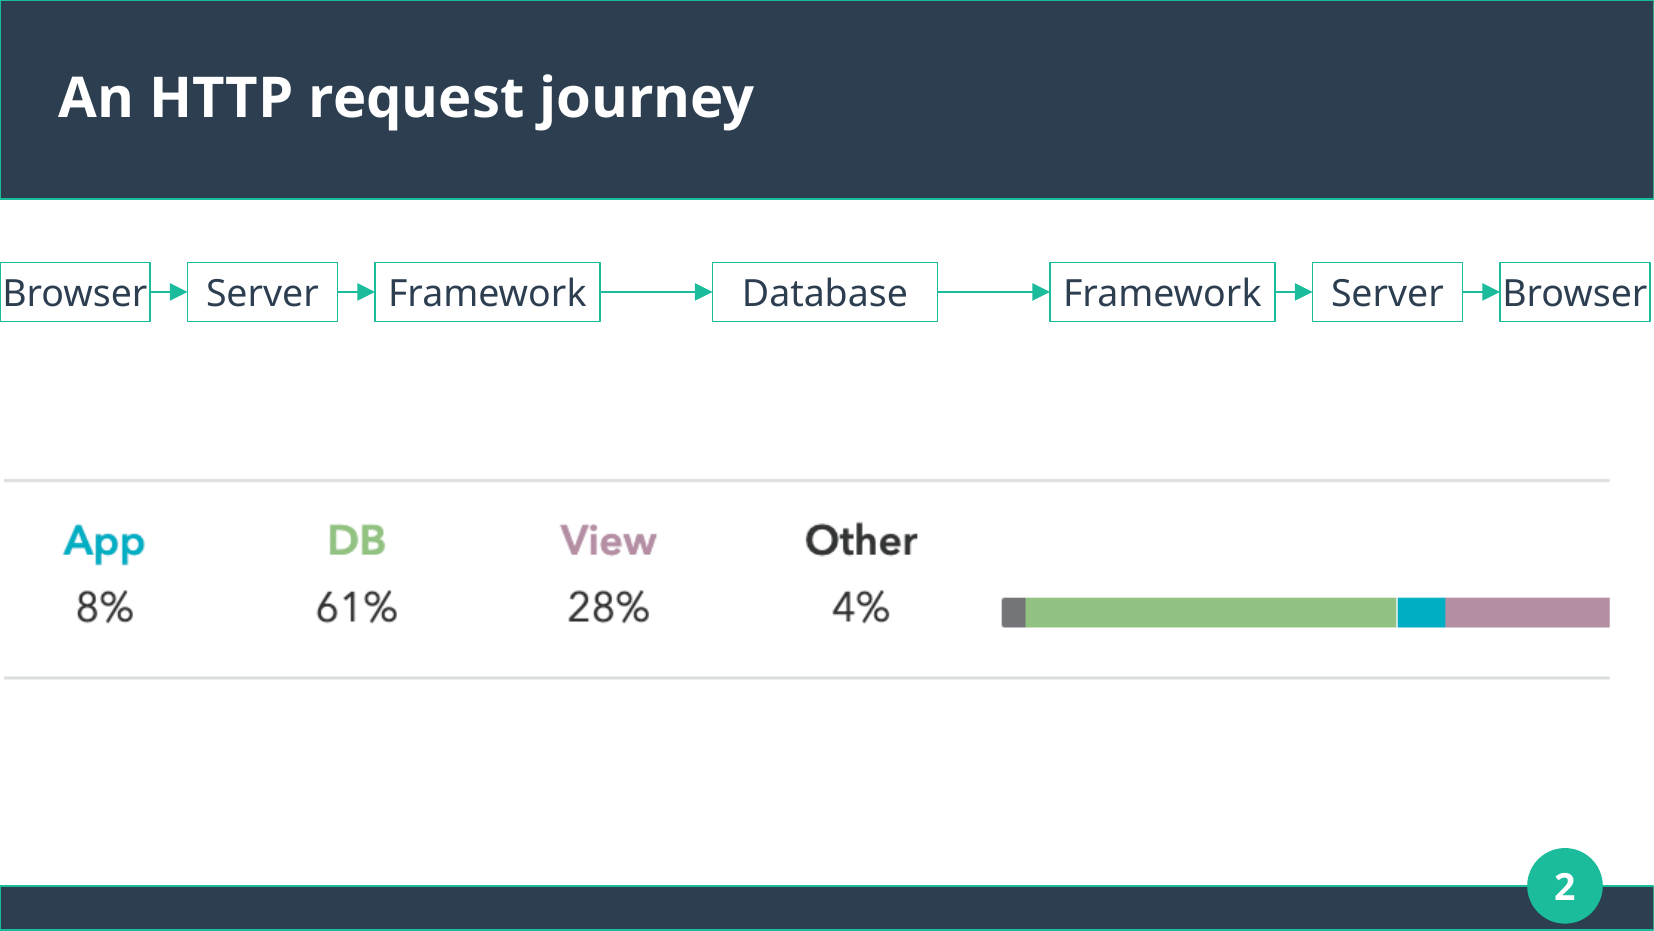

# An HTTP request journey
Browser
Server
Framework
Database
Framework
Server
Browser
2